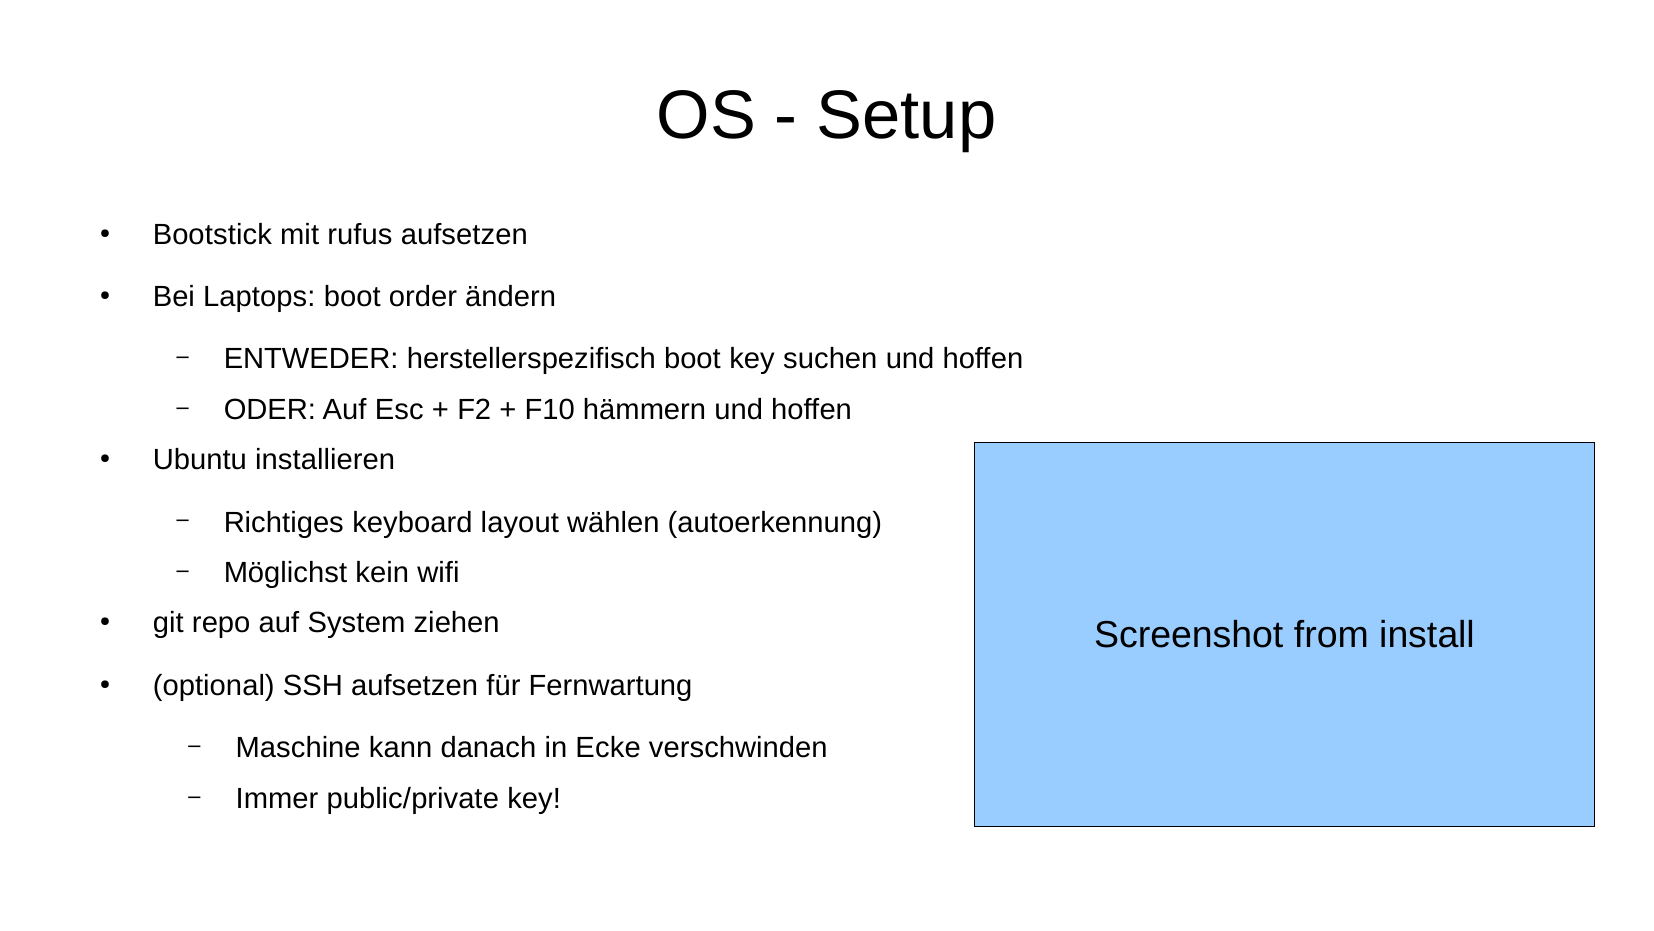

# OS - Setup
Bootstick mit rufus aufsetzen
Bei Laptops: boot order ändern
ENTWEDER: herstellerspezifisch boot key suchen und hoffen
ODER: Auf Esc + F2 + F10 hämmern und hoffen
Ubuntu installieren
Richtiges keyboard layout wählen (autoerkennung)
Möglichst kein wifi
git repo auf System ziehen
(optional) SSH aufsetzen für Fernwartung
Maschine kann danach in Ecke verschwinden
Immer public/private key!
Screenshot from install